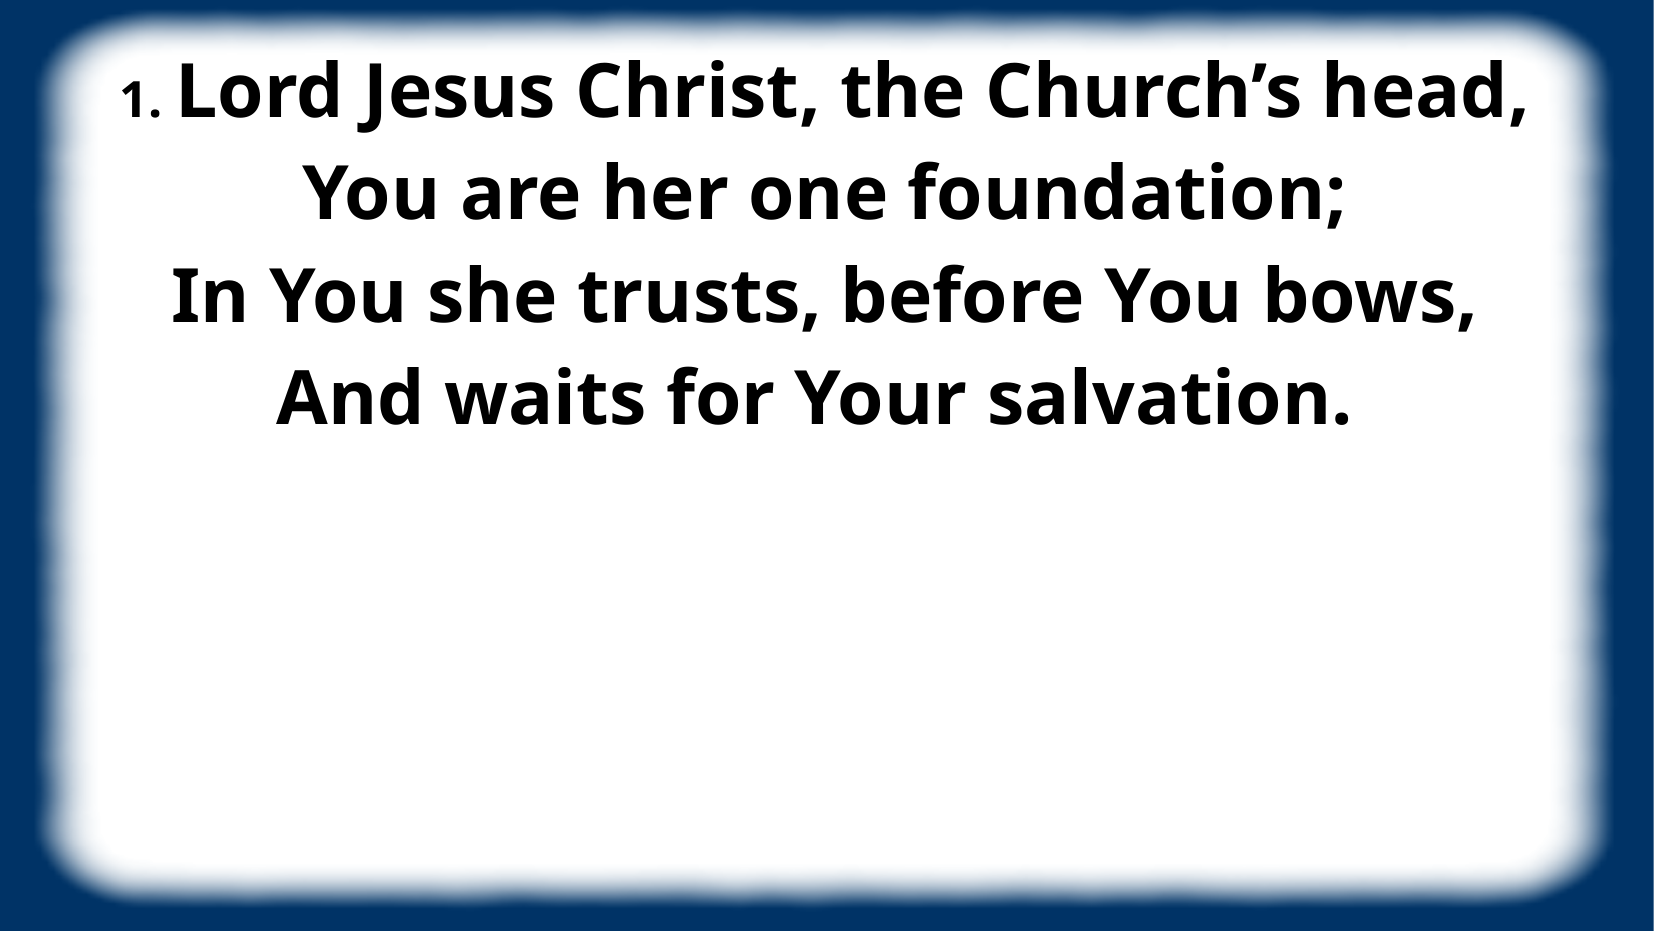

1. Lord Jesus Christ, the Church’s head,
You are her one foundation;
In You she trusts, before You bows,
And waits for Your salvation.